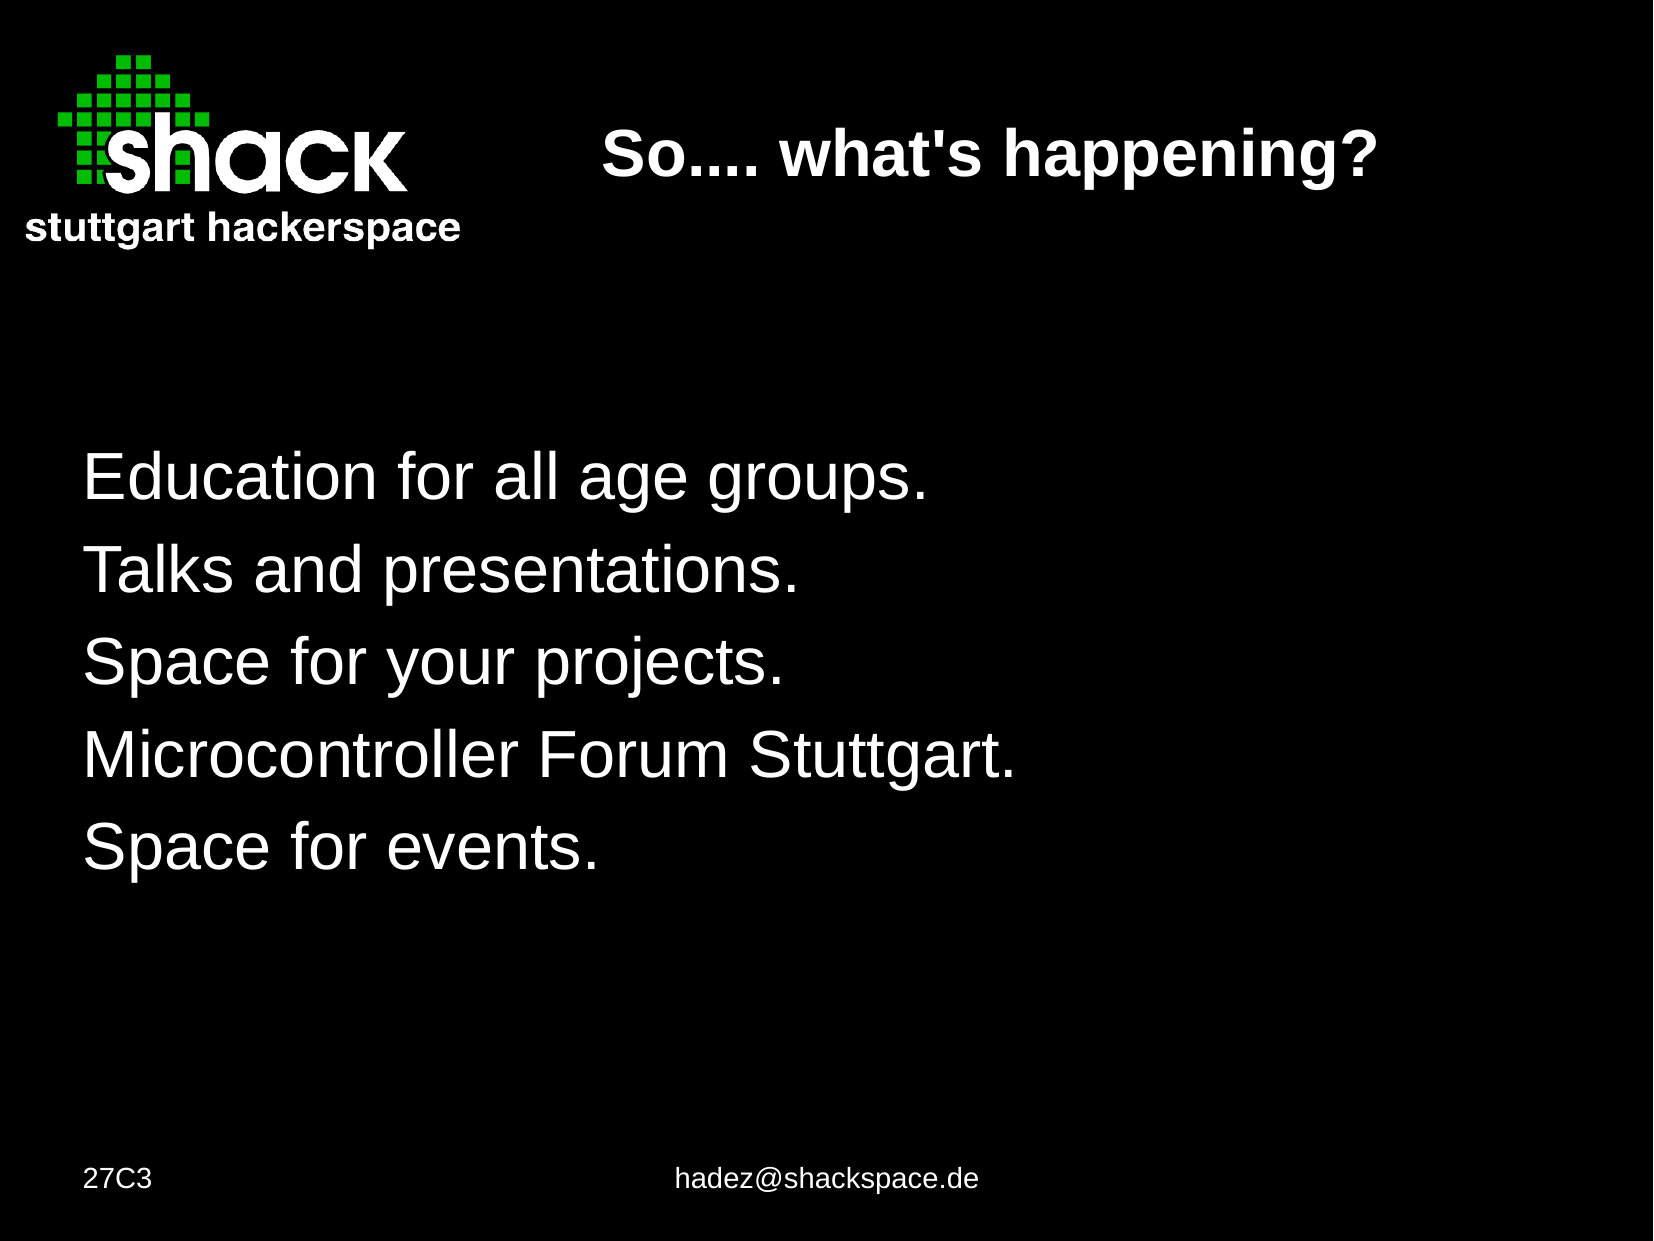

# So.... what's happening?
Education for all age groups.
Talks and presentations.
Space for your projects.
Microcontroller Forum Stuttgart.
Space for events.